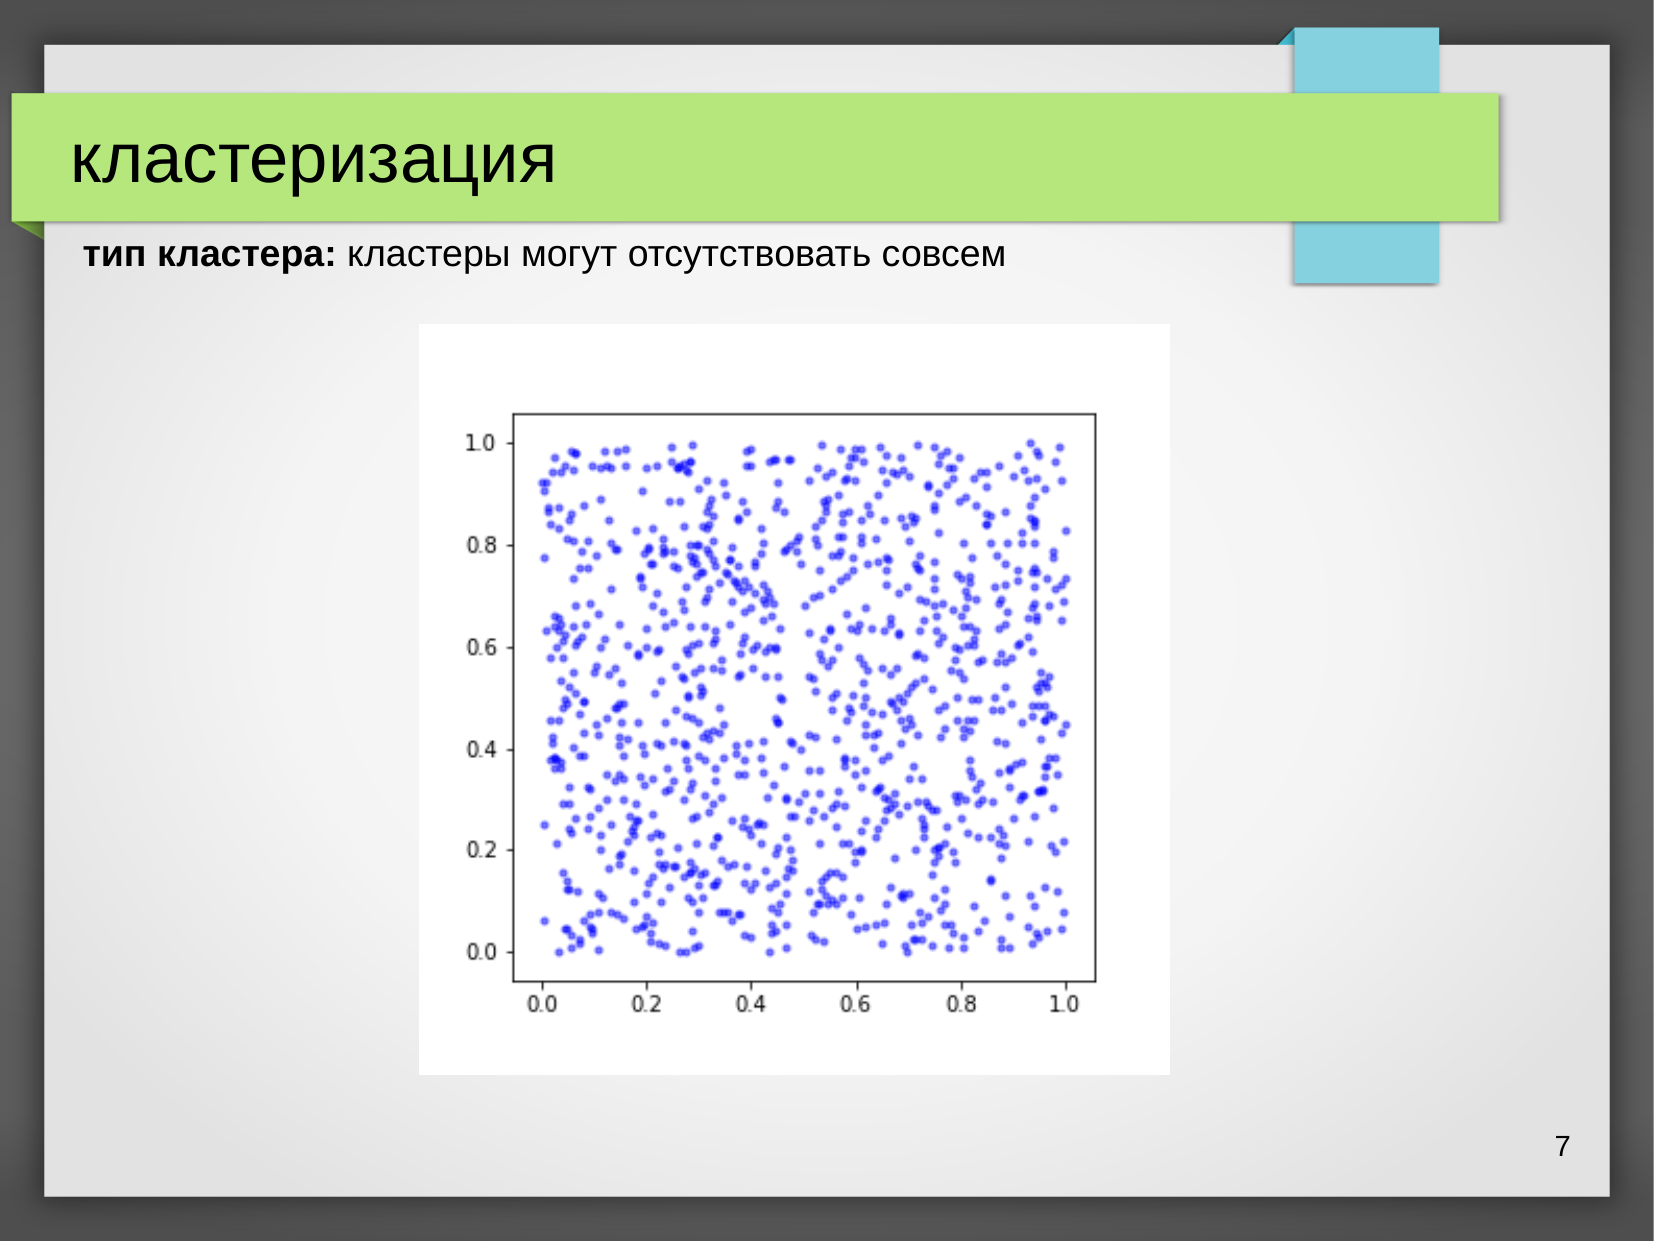

# кластеризация
тип кластера: кластеры могут отсутствовать совсем
7